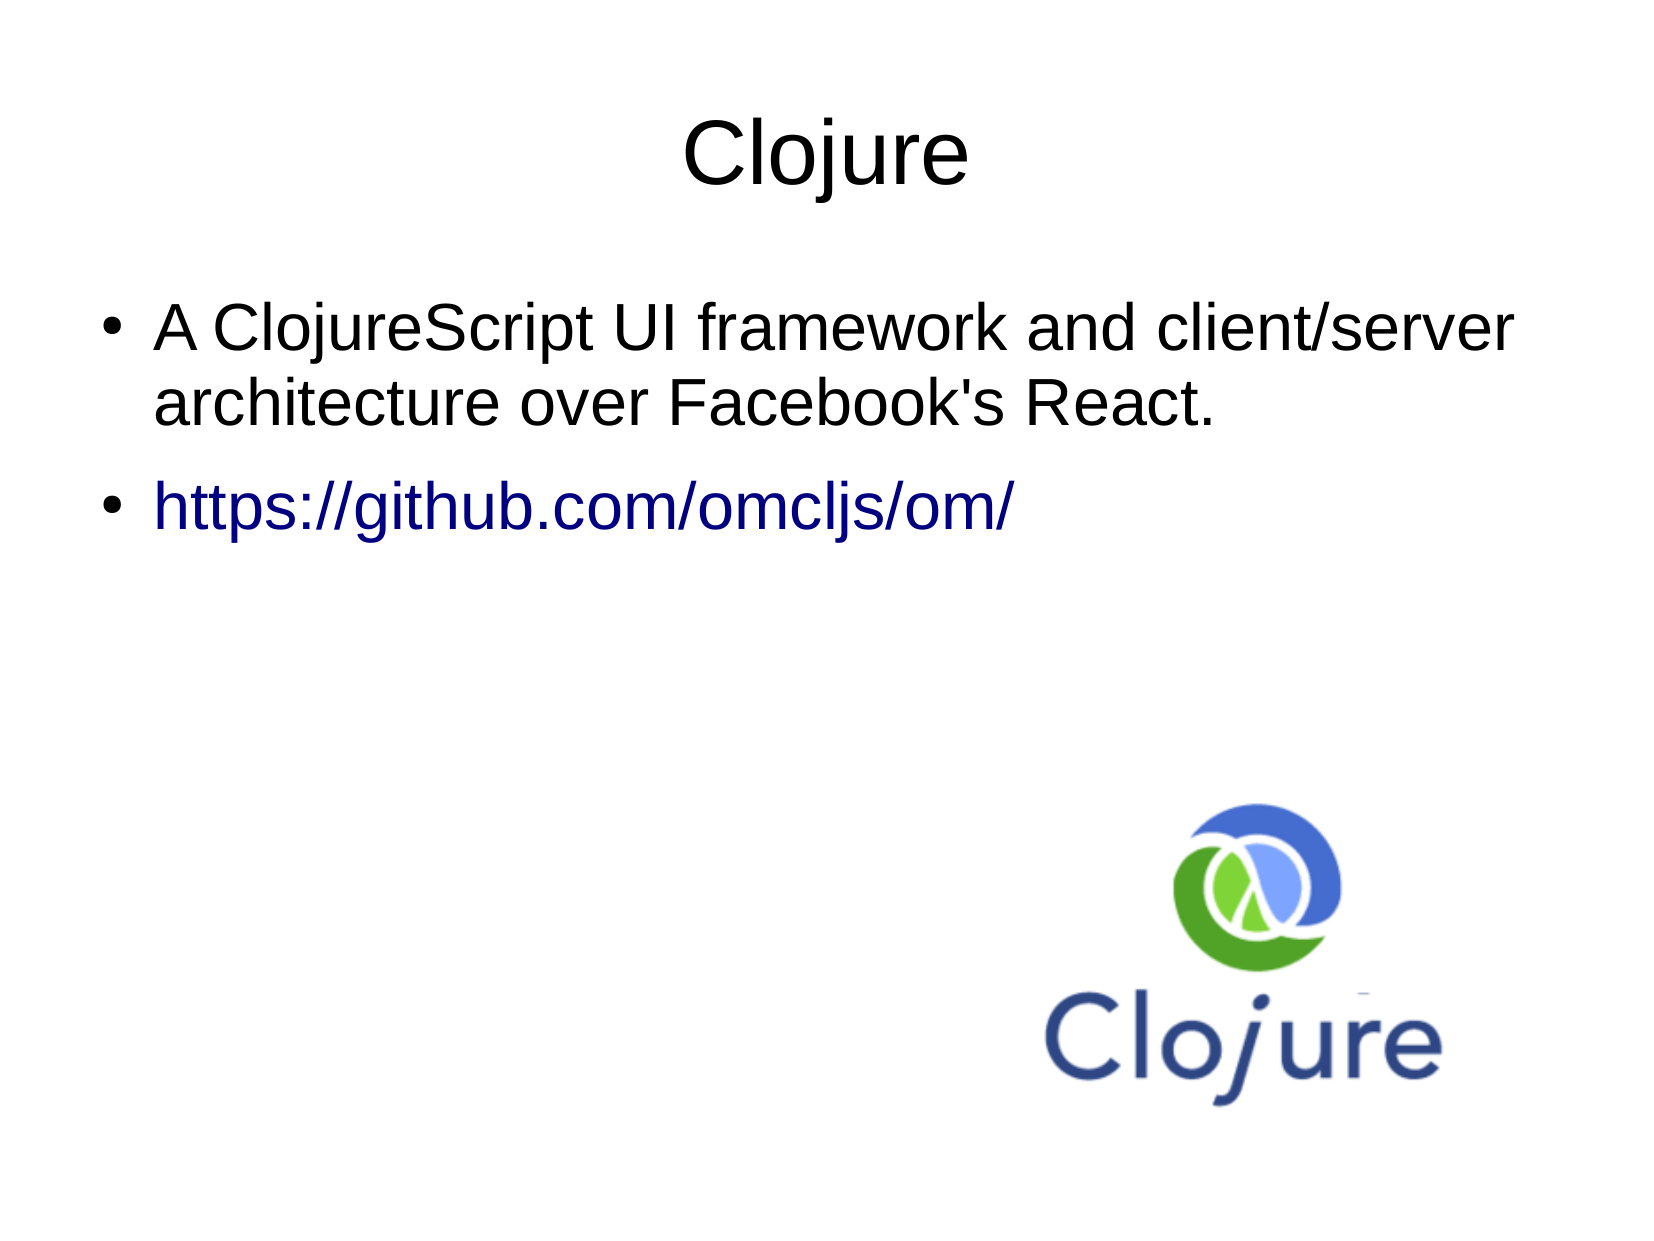

# Clojure
A ClojureScript UI framework and client/server architecture over Facebook's React.
https://github.com/omcljs/om/